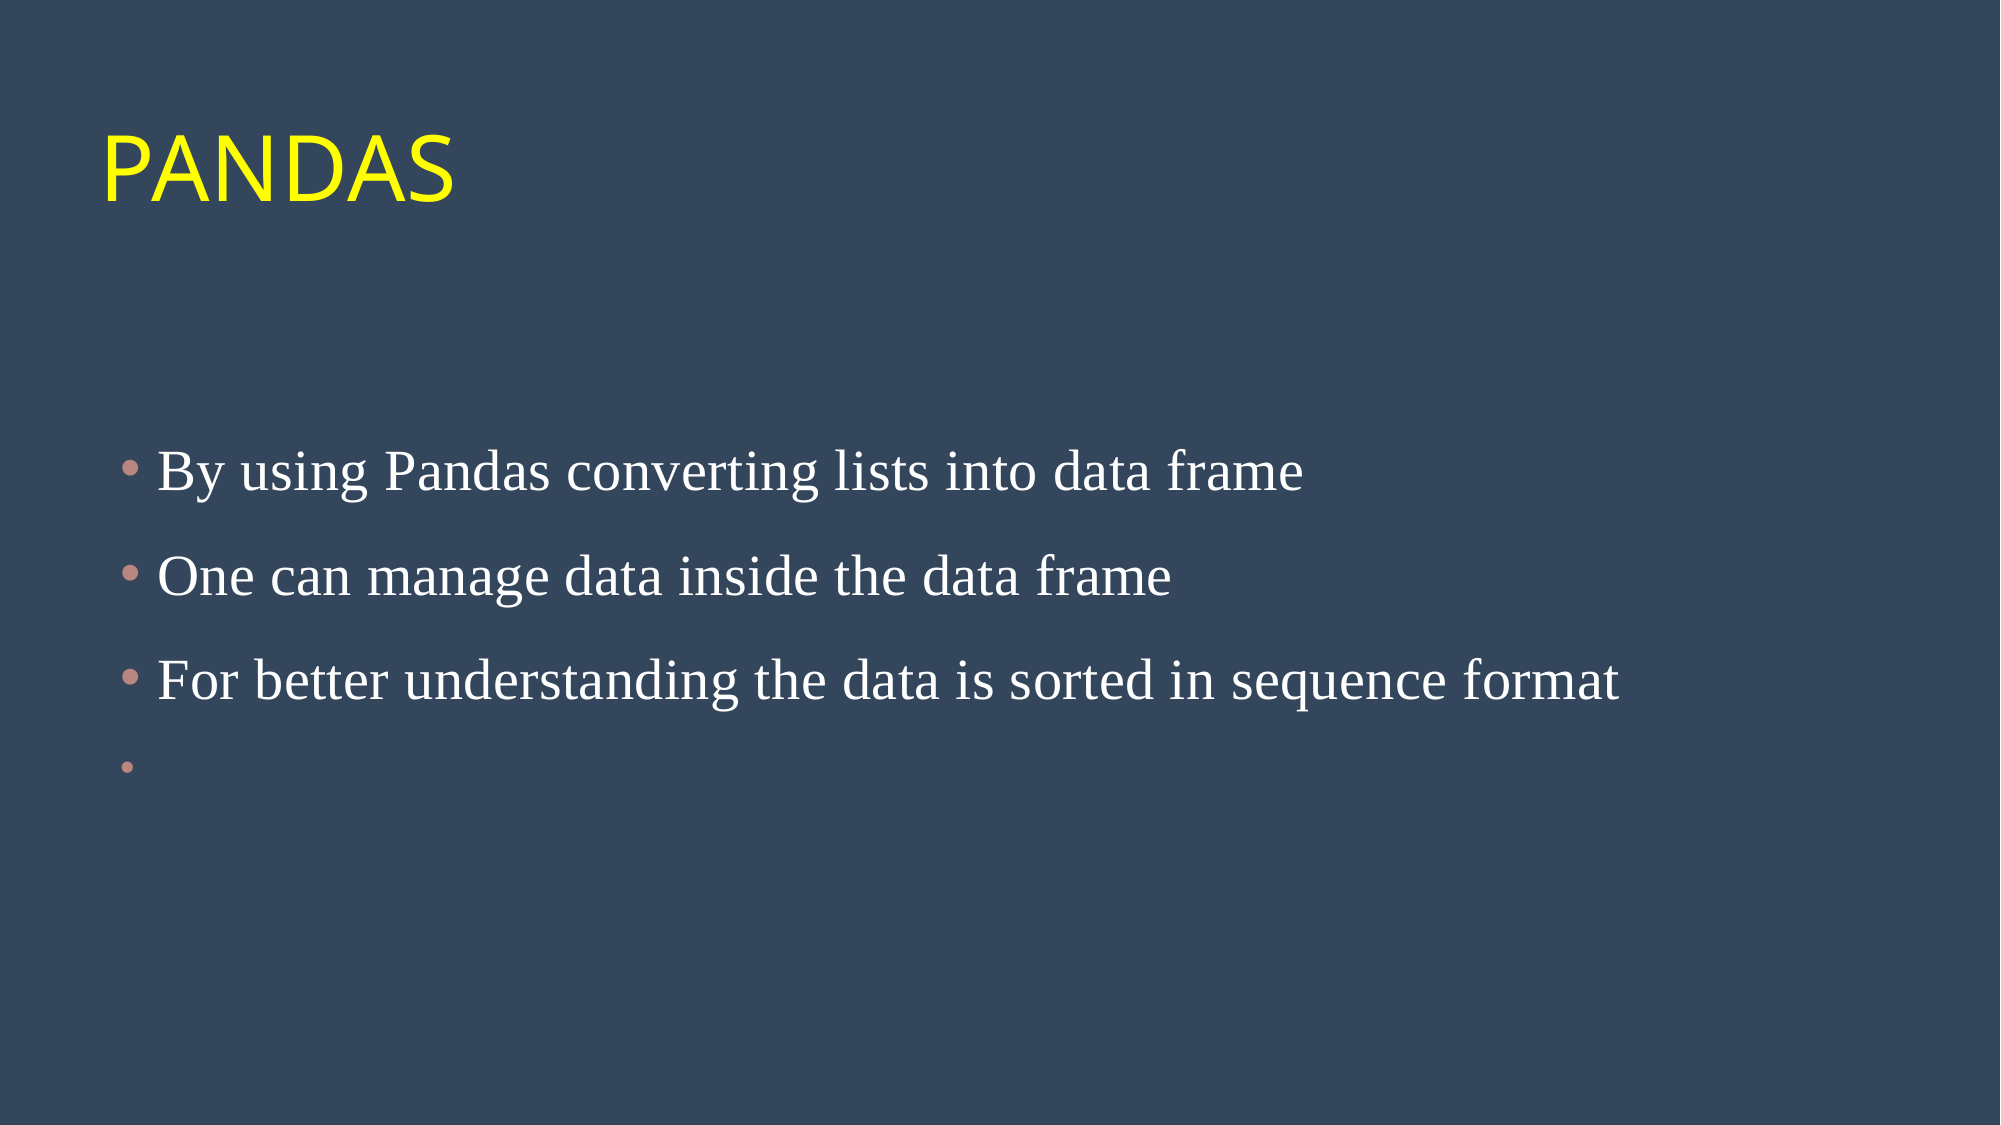

# PANDAS
By using Pandas converting lists into data frame
One can manage data inside the data frame
For better understanding the data is sorted in sequence format